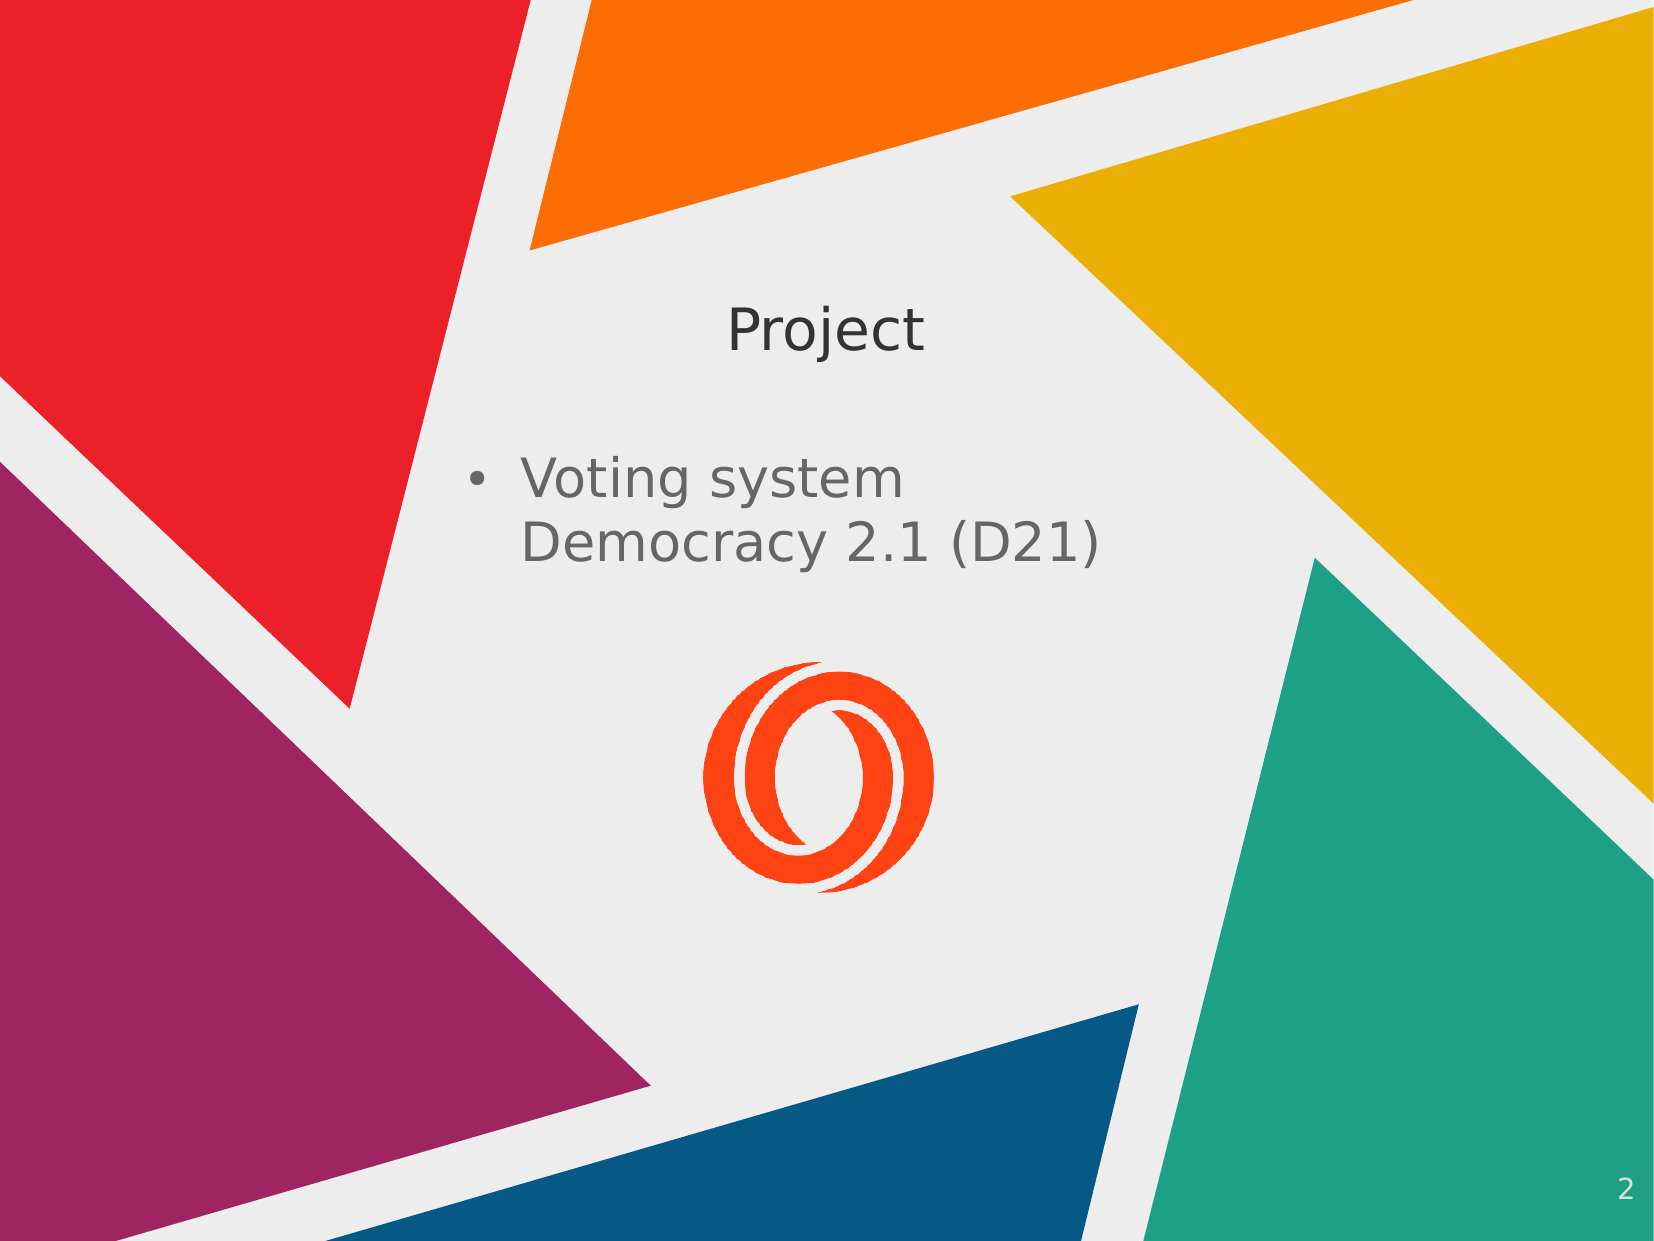

# Project
Voting system
Democracy 2.1 (D21)
2